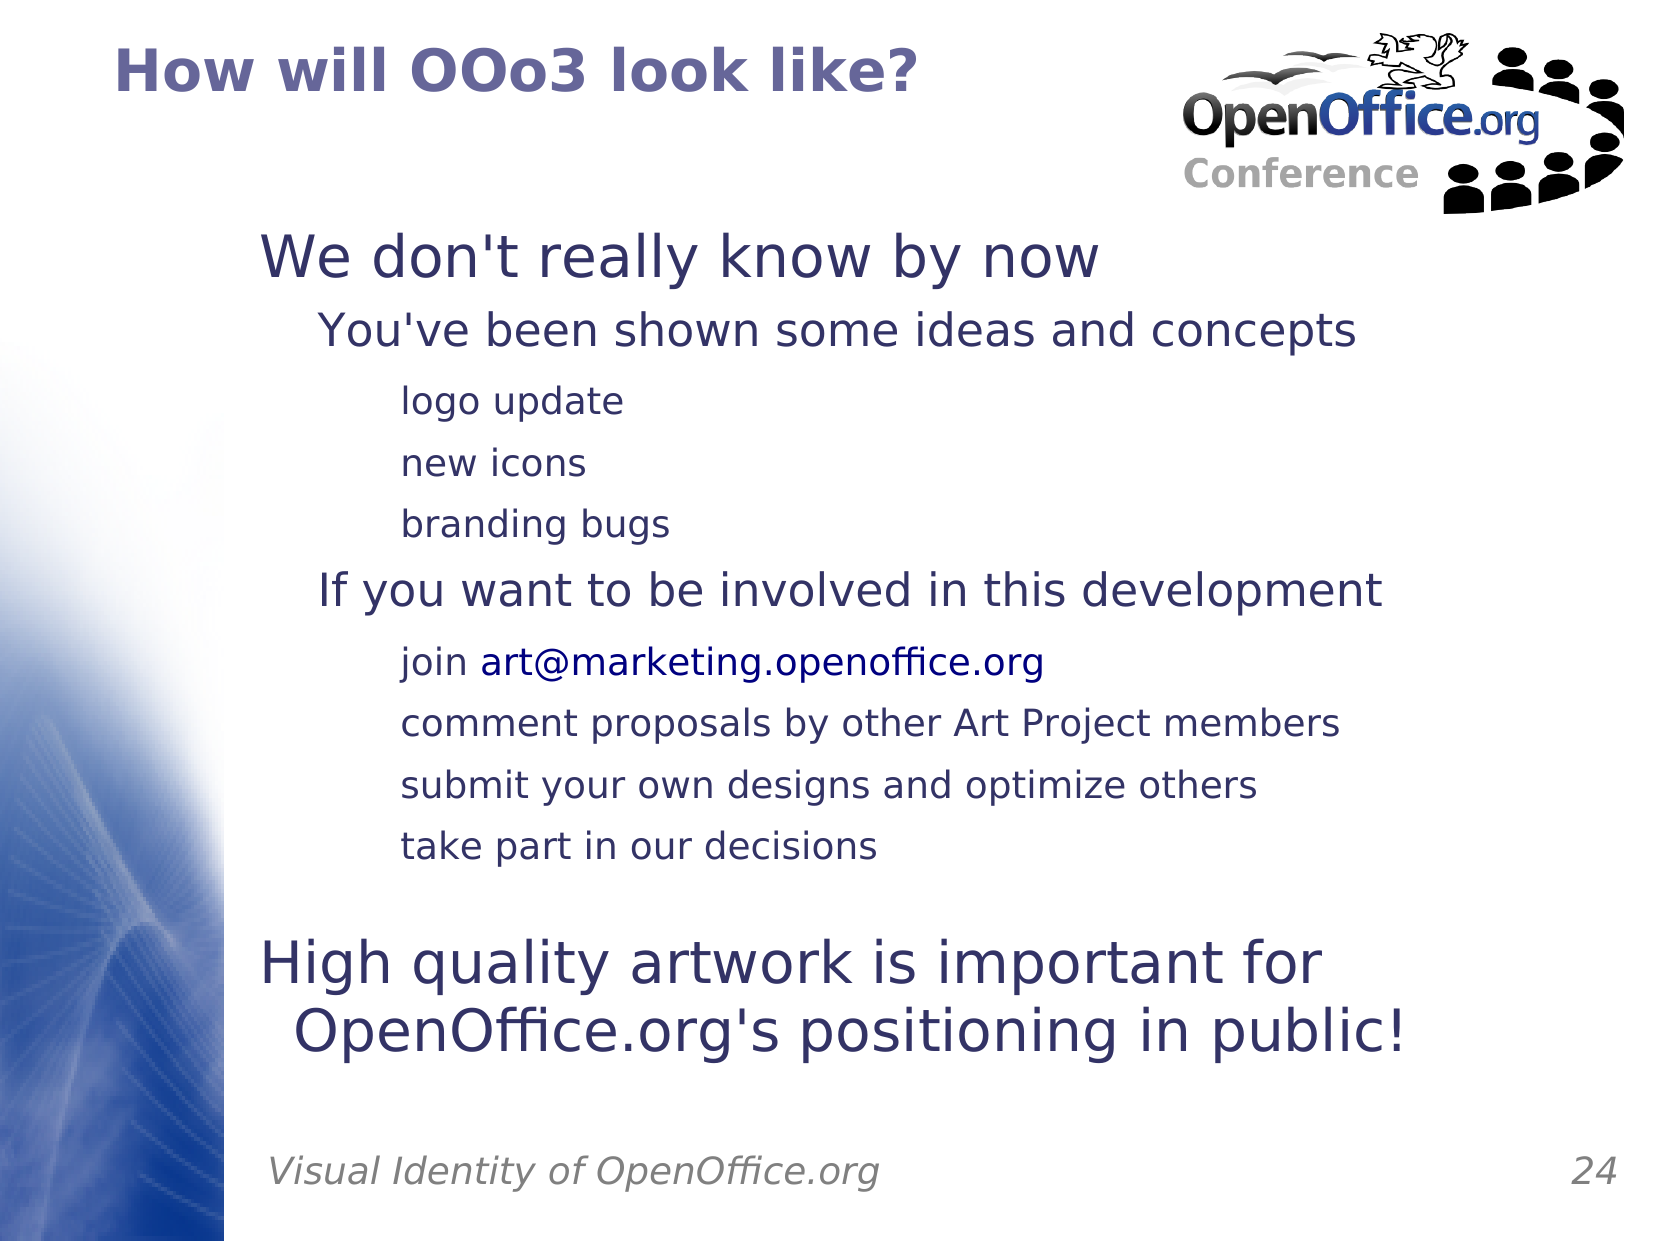

How will OOo3 look like?
# We don't really know by now
You've been shown some ideas and concepts
logo update
new icons
branding bugs
If you want to be involved in this development
join art@marketing.openoffice.org
comment proposals by other Art Project members
submit your own designs and optimize others
take part in our decisions
 High quality artwork is important for OpenOffice.org's positioning in public!